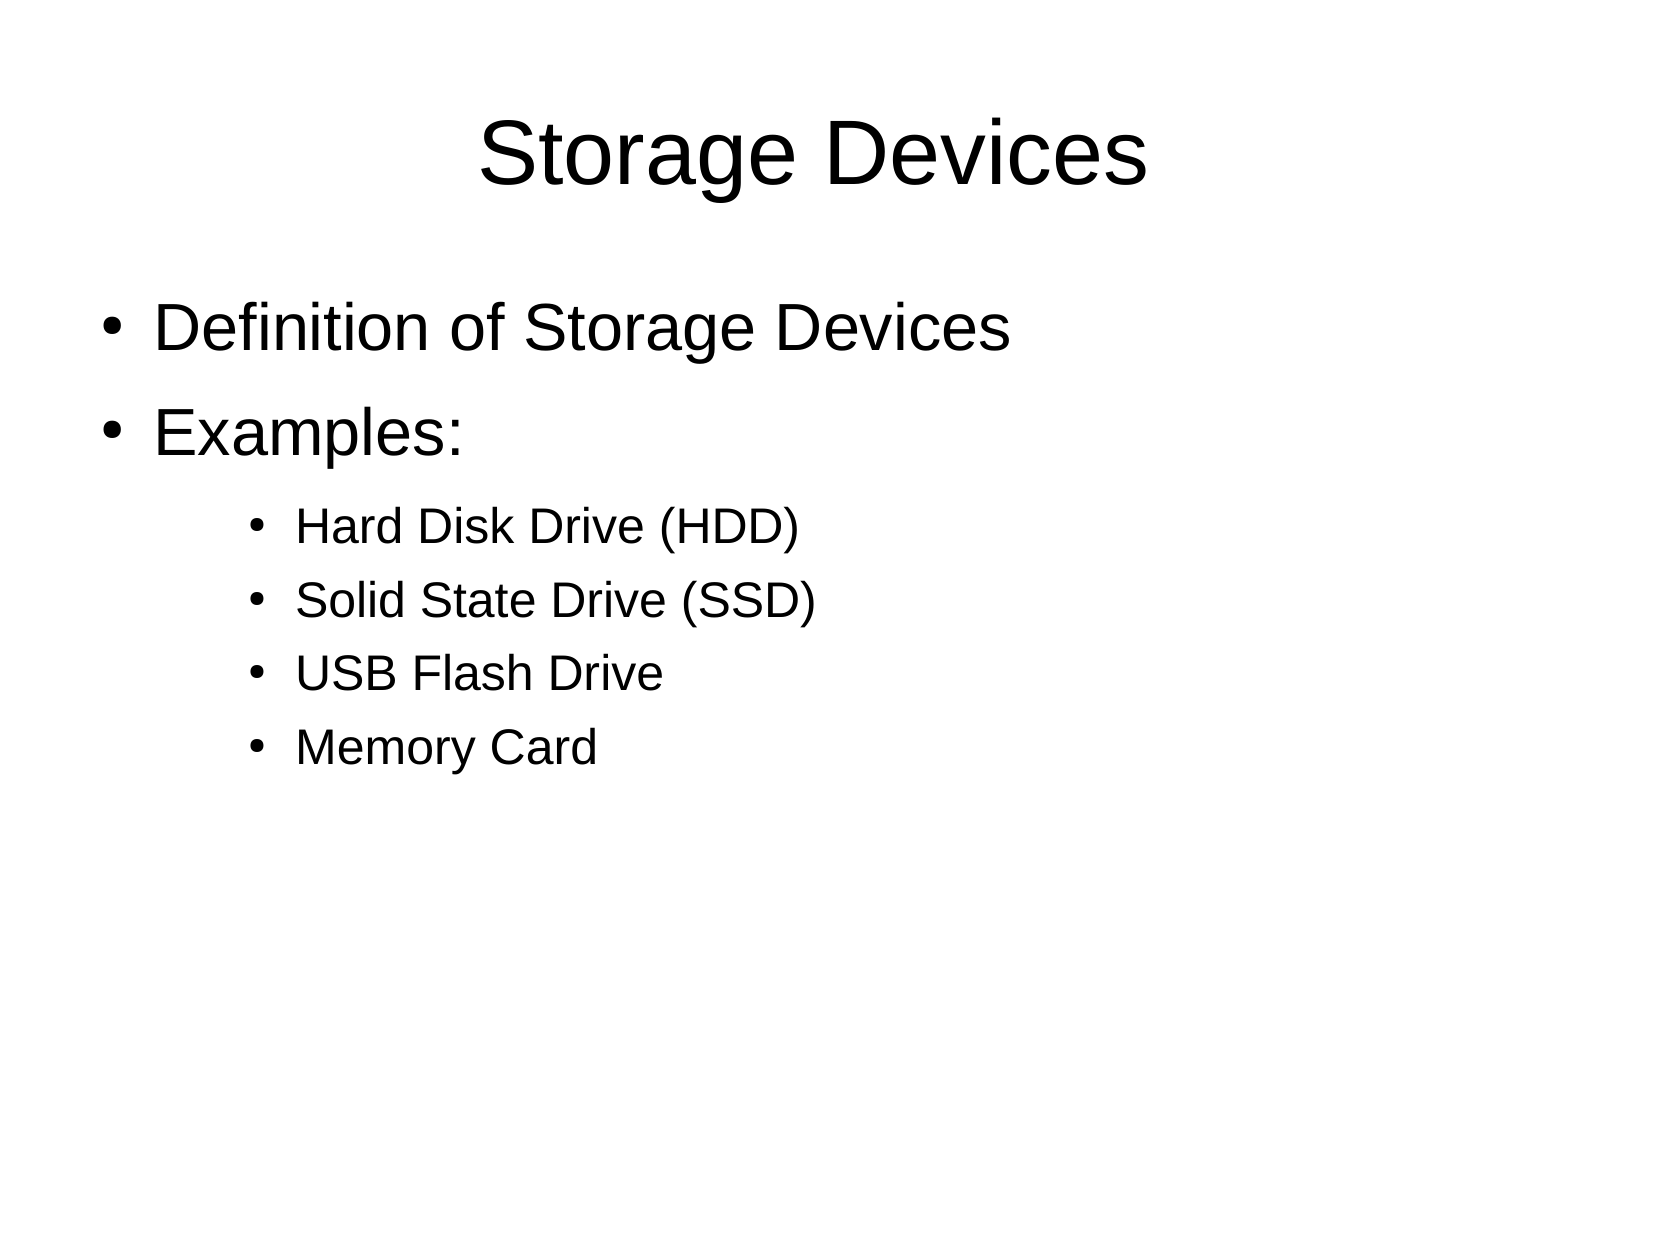

# Storage Devices
Definition of Storage Devices
Examples:
Hard Disk Drive (HDD)
Solid State Drive (SSD)
USB Flash Drive
Memory Card